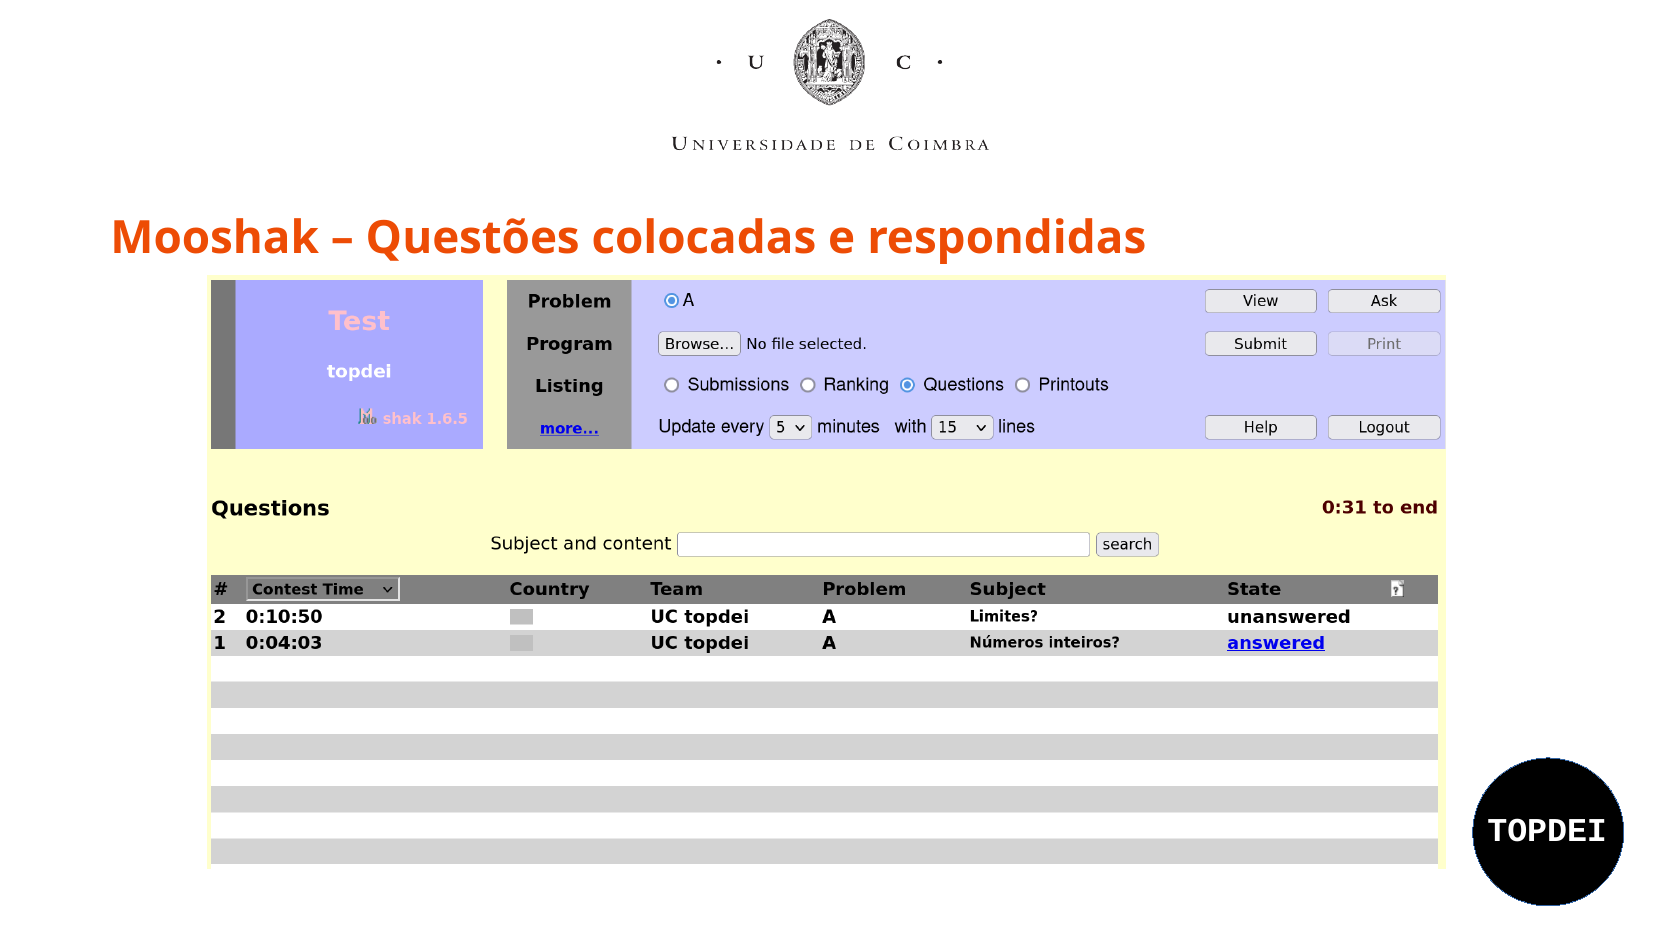

Mooshak – Questões colocadas e respondidas
TOPDEI